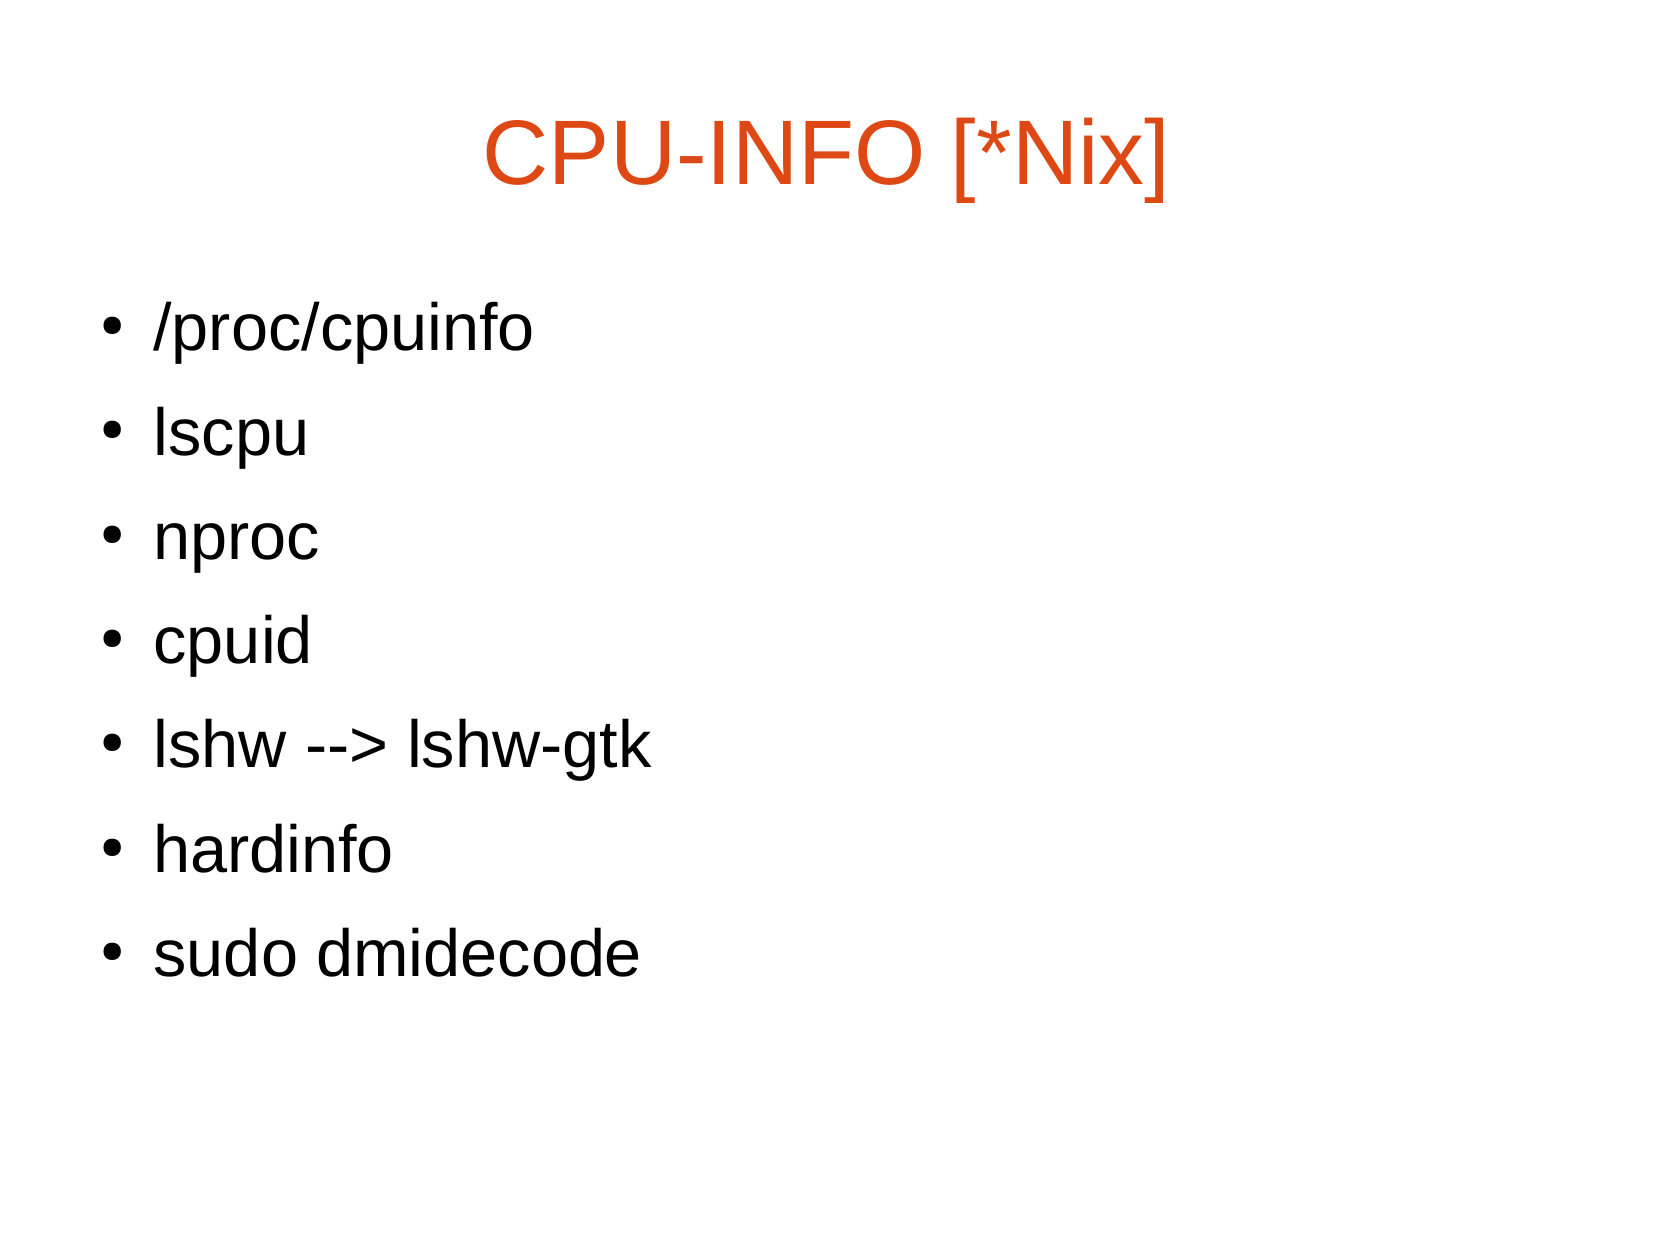

# CPU-INFO [*Nix]
/proc/cpuinfo
lscpu
nproc
cpuid
lshw --> lshw-gtk
hardinfo
sudo dmidecode